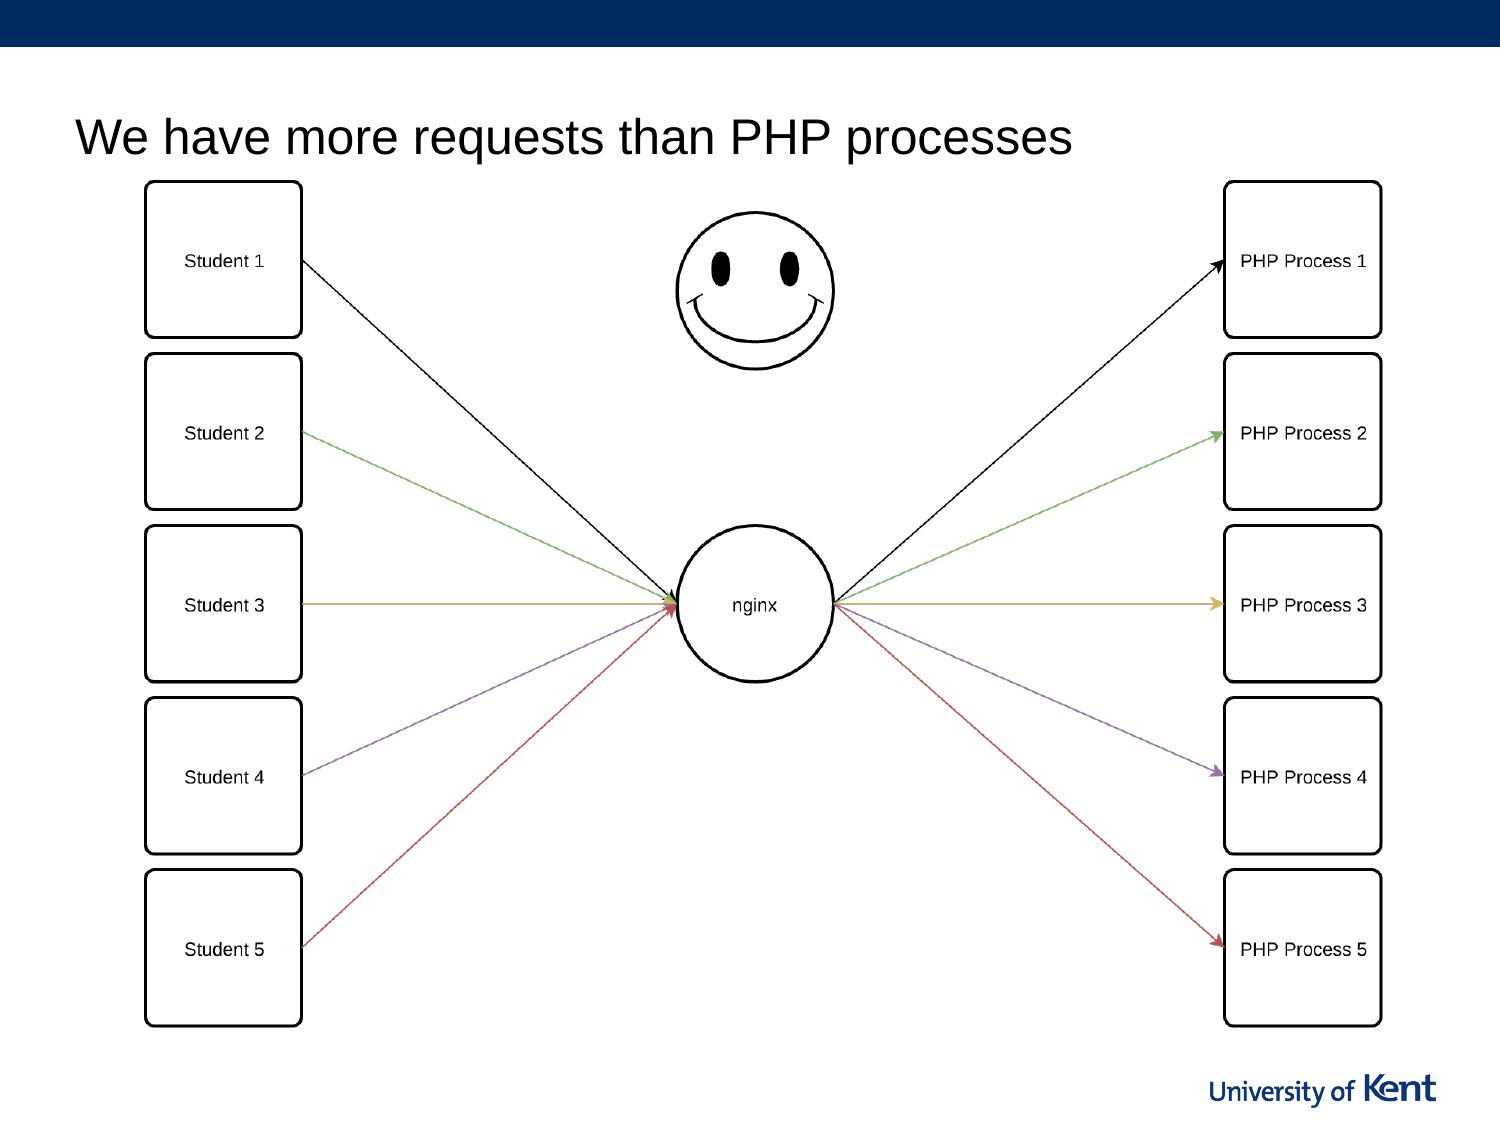

# We have more requests than PHP processes